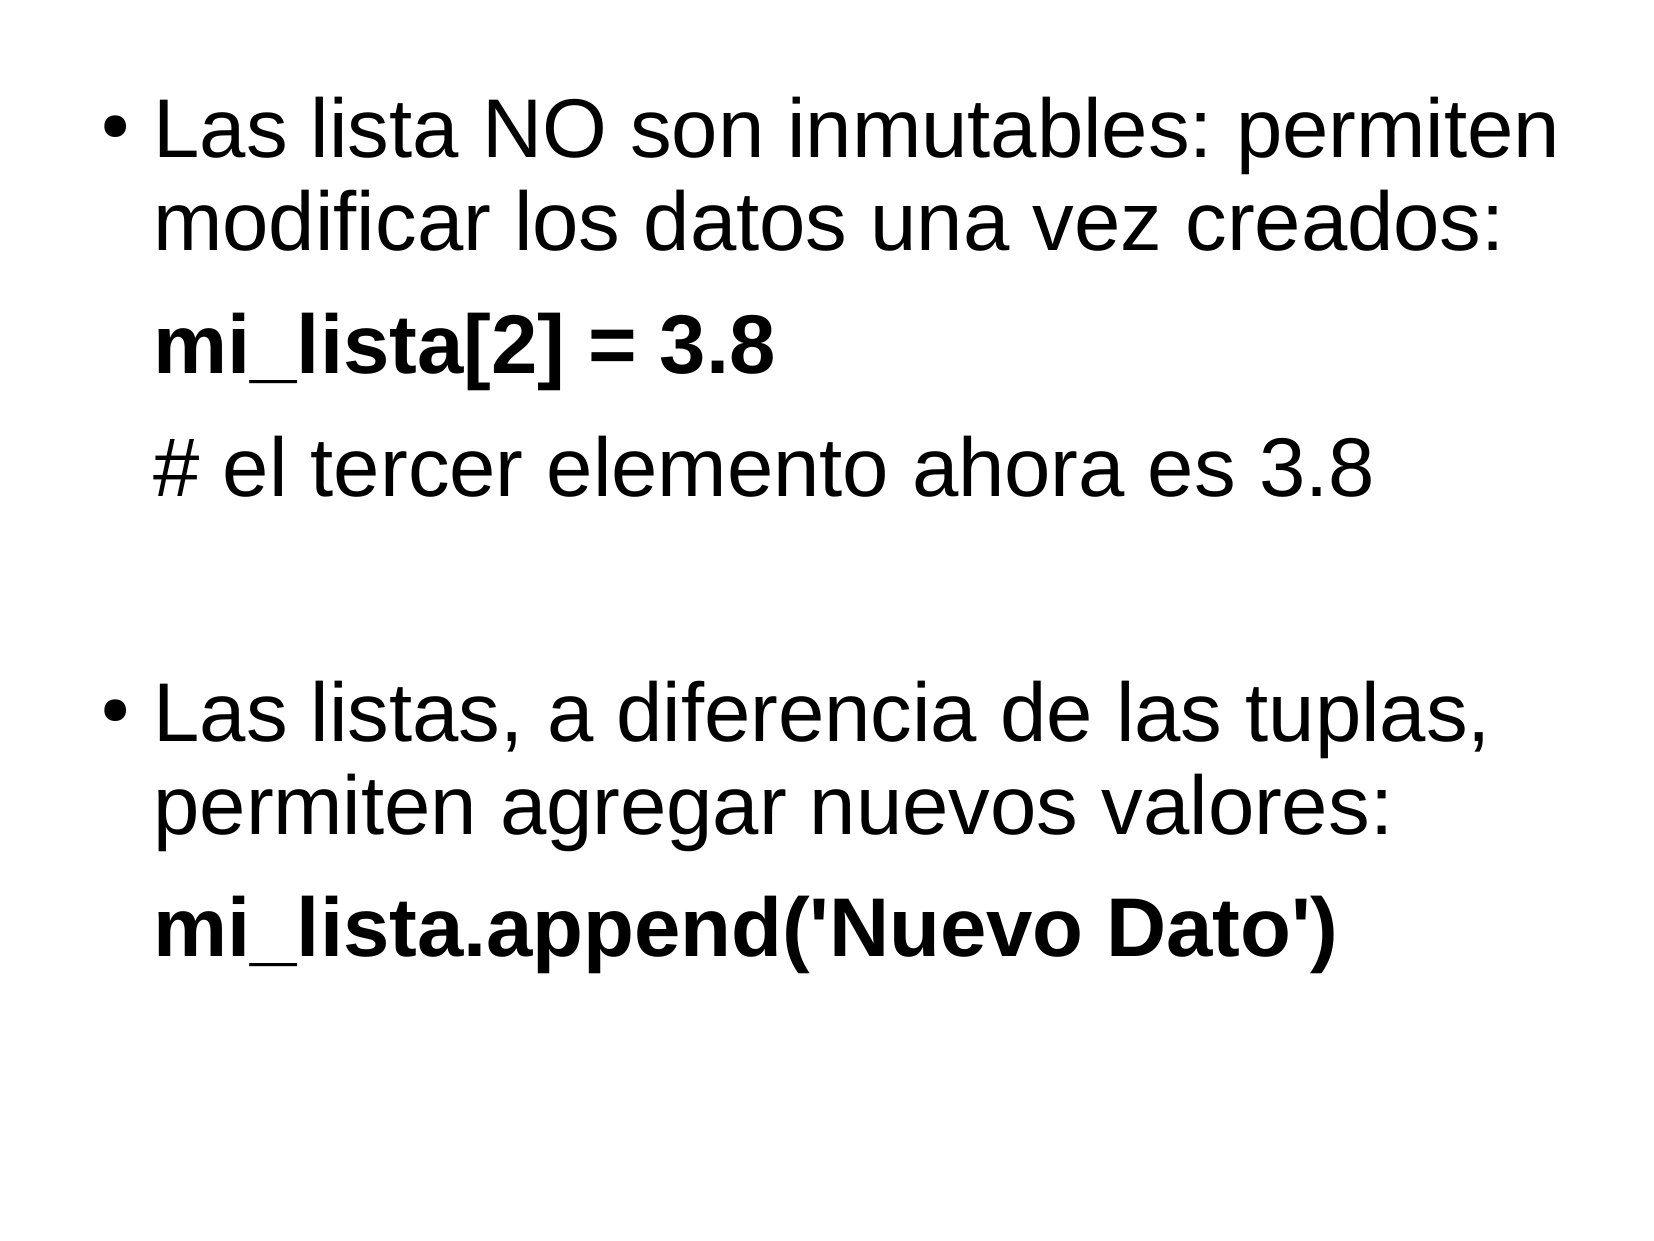

# Las lista NO son inmutables: permiten modificar los datos una vez creados:
mi_lista[2] = 3.8
# el tercer elemento ahora es 3.8
Las listas, a diferencia de las tuplas, permiten agregar nuevos valores:
mi_lista.append('Nuevo Dato')